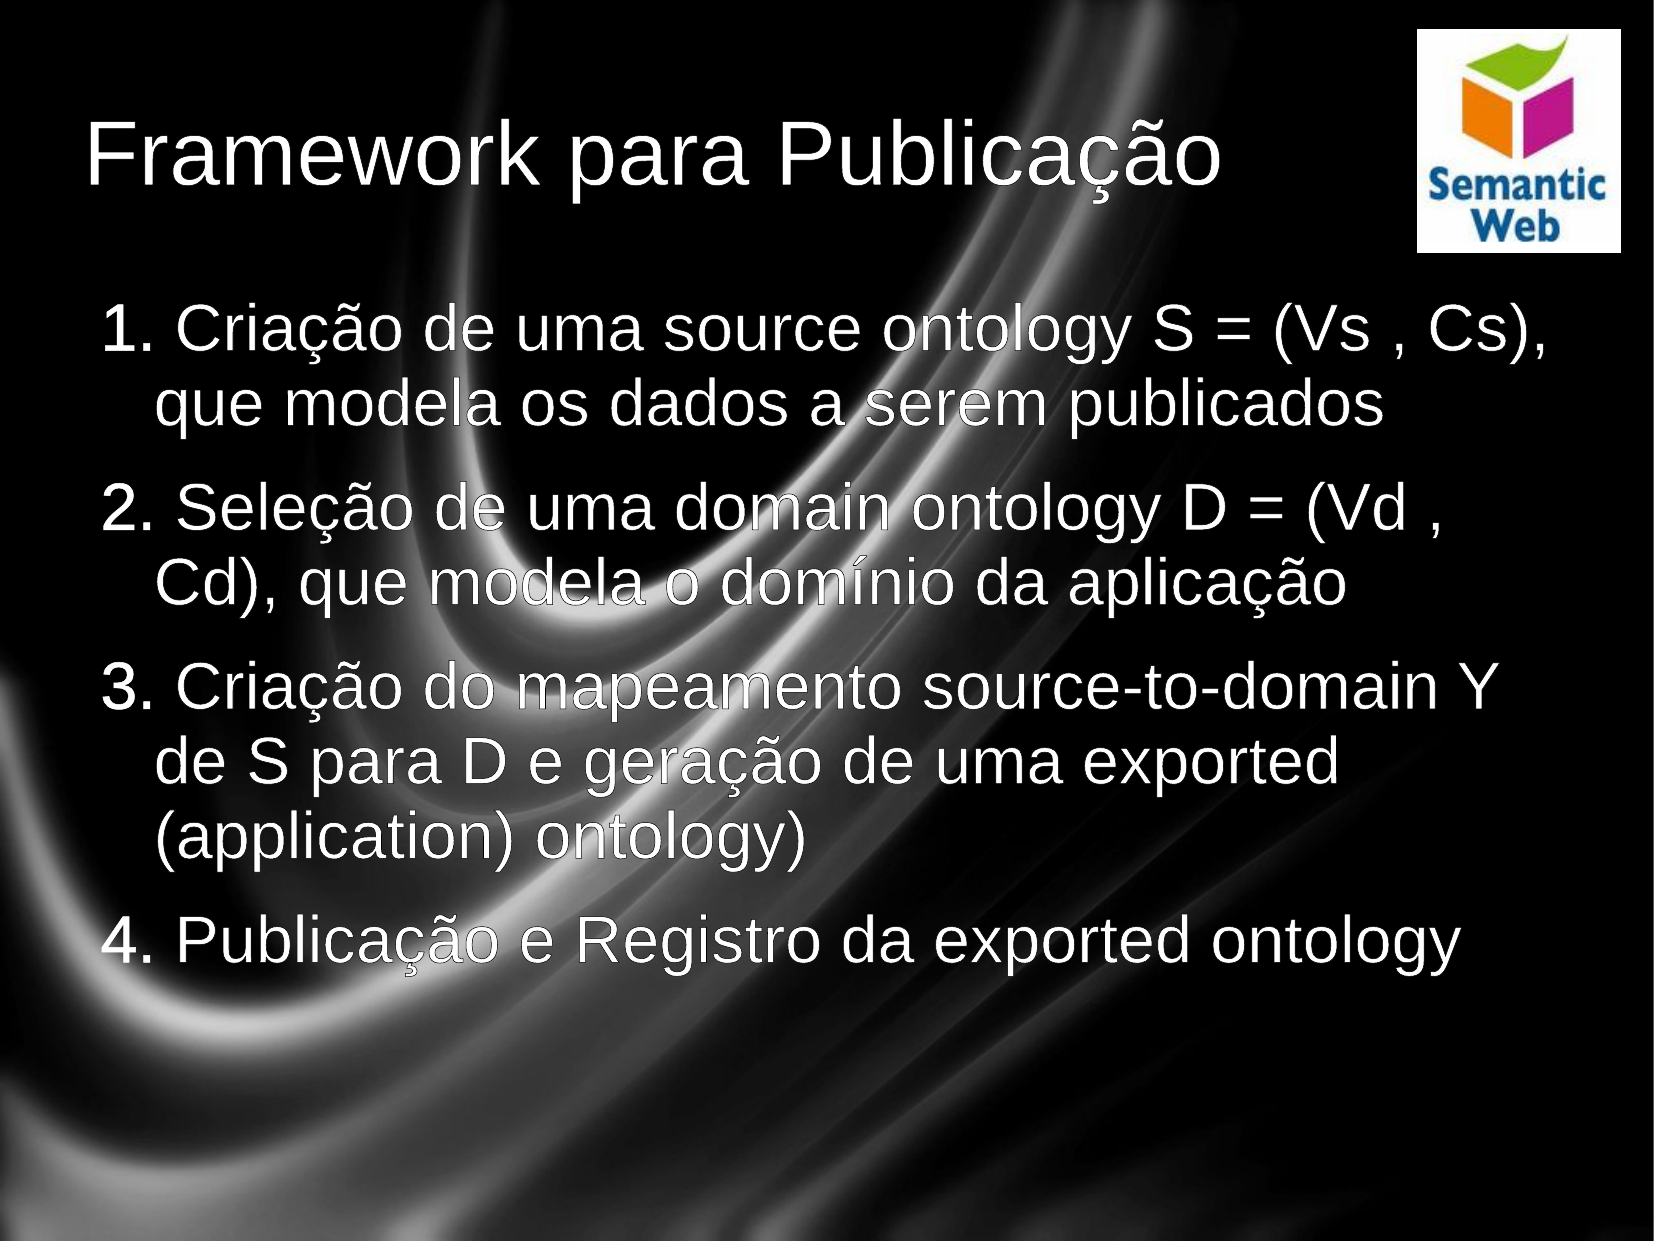

# Framework para Publicação
 Criação de uma source ontology S = (Vs , Cs), que modela os dados a serem publicados
 Seleção de uma domain ontology D = (Vd , Cd), que modela o domínio da aplicação
 Criação do mapeamento source-to-domain Y de S para D e geração de uma exported (application) ontology)
 Publicação e Registro da exported ontology